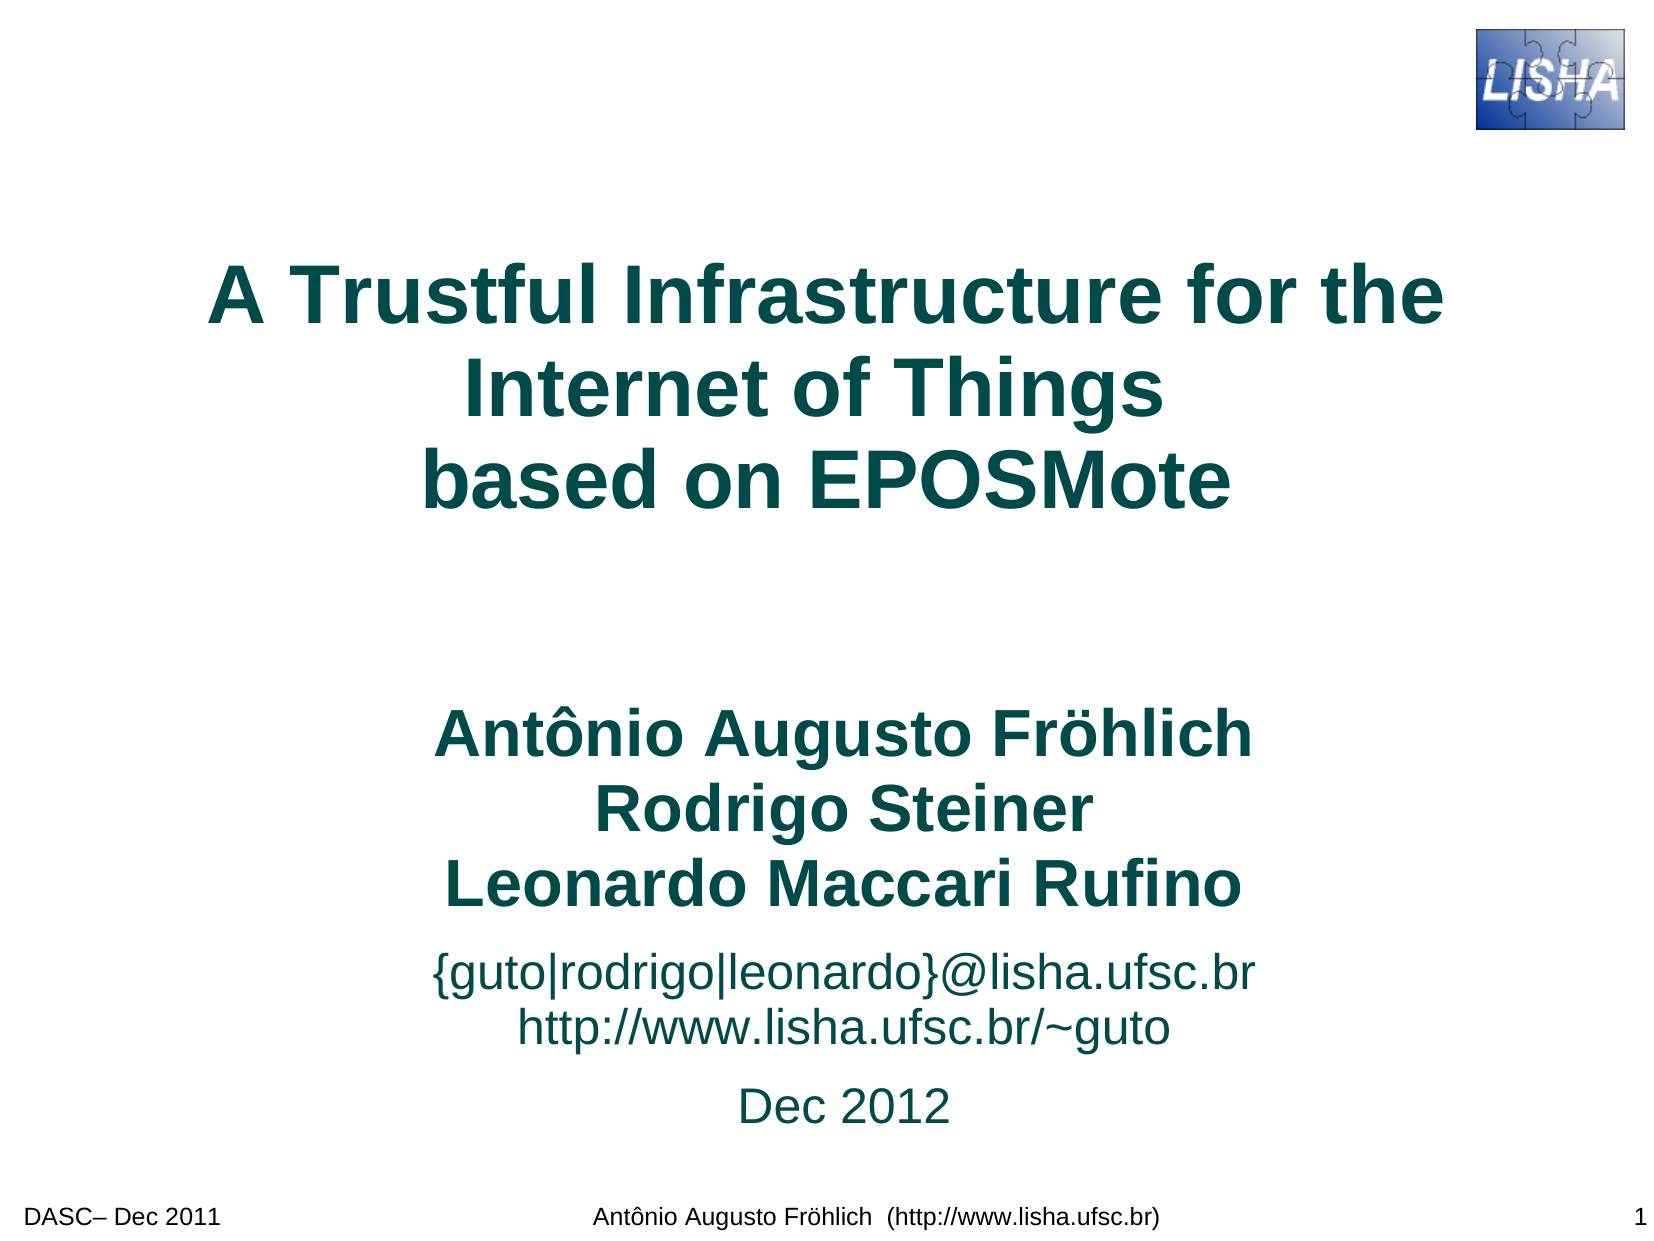

# A Trustful Infrastructure for the Internet of Things based on EPOSMote
Antônio Augusto Fröhlich
Rodrigo Steiner
Leonardo Maccari Rufino
{guto|rodrigo|leonardo}@lisha.ufsc.br
http://www.lisha.ufsc.br/~guto
Dec 2012